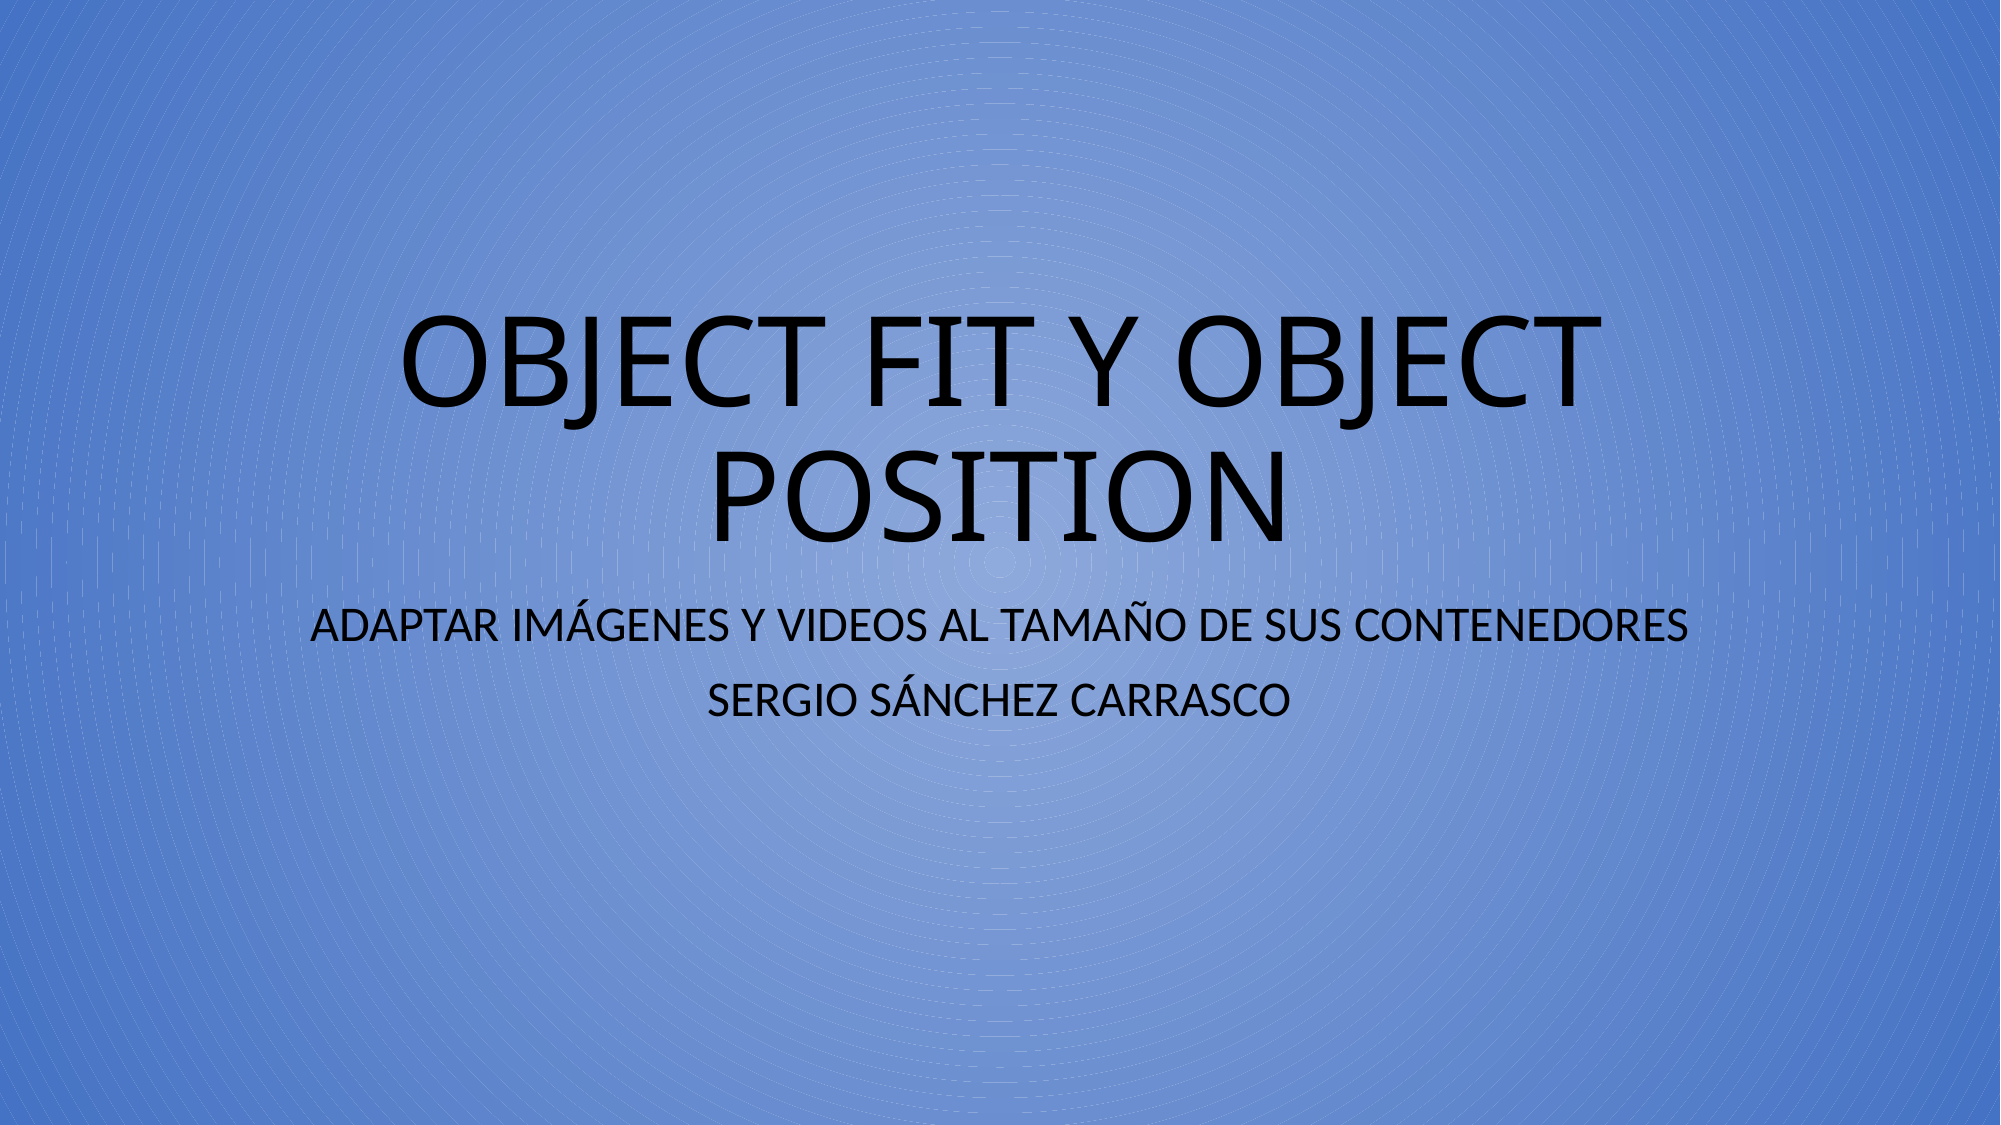

# OBJECT FIT Y OBJECT POSITION
ADAPTAR IMÁGENES Y VIDEOS AL TAMAÑO DE SUS CONTENEDORES
SERGIO SÁNCHEZ CARRASCO